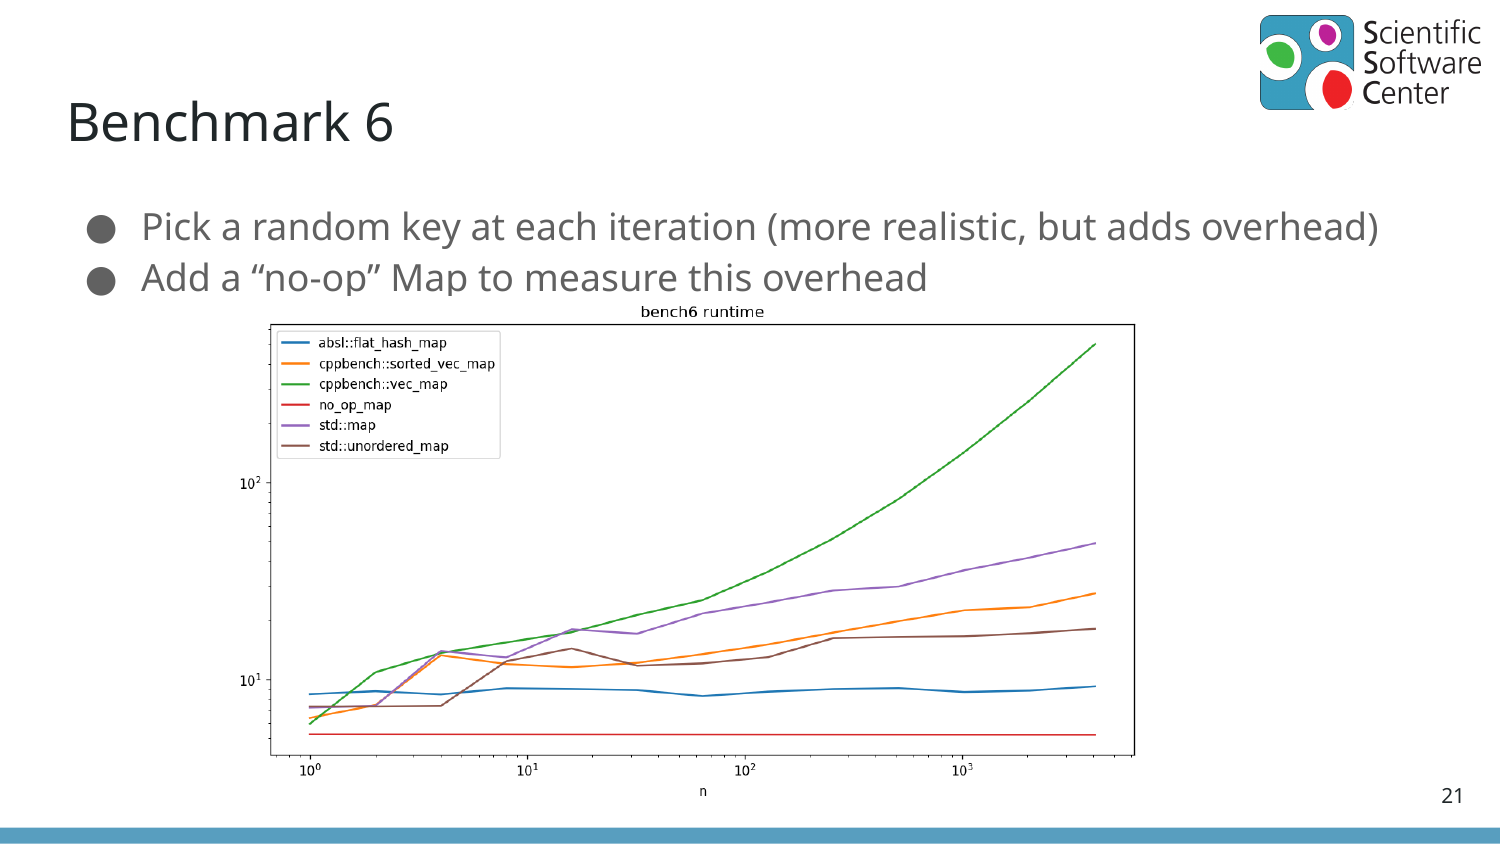

# Benchmark 6
Pick a random key at each iteration (more realistic, but adds overhead)
Add a “no-op” Map to measure this overhead